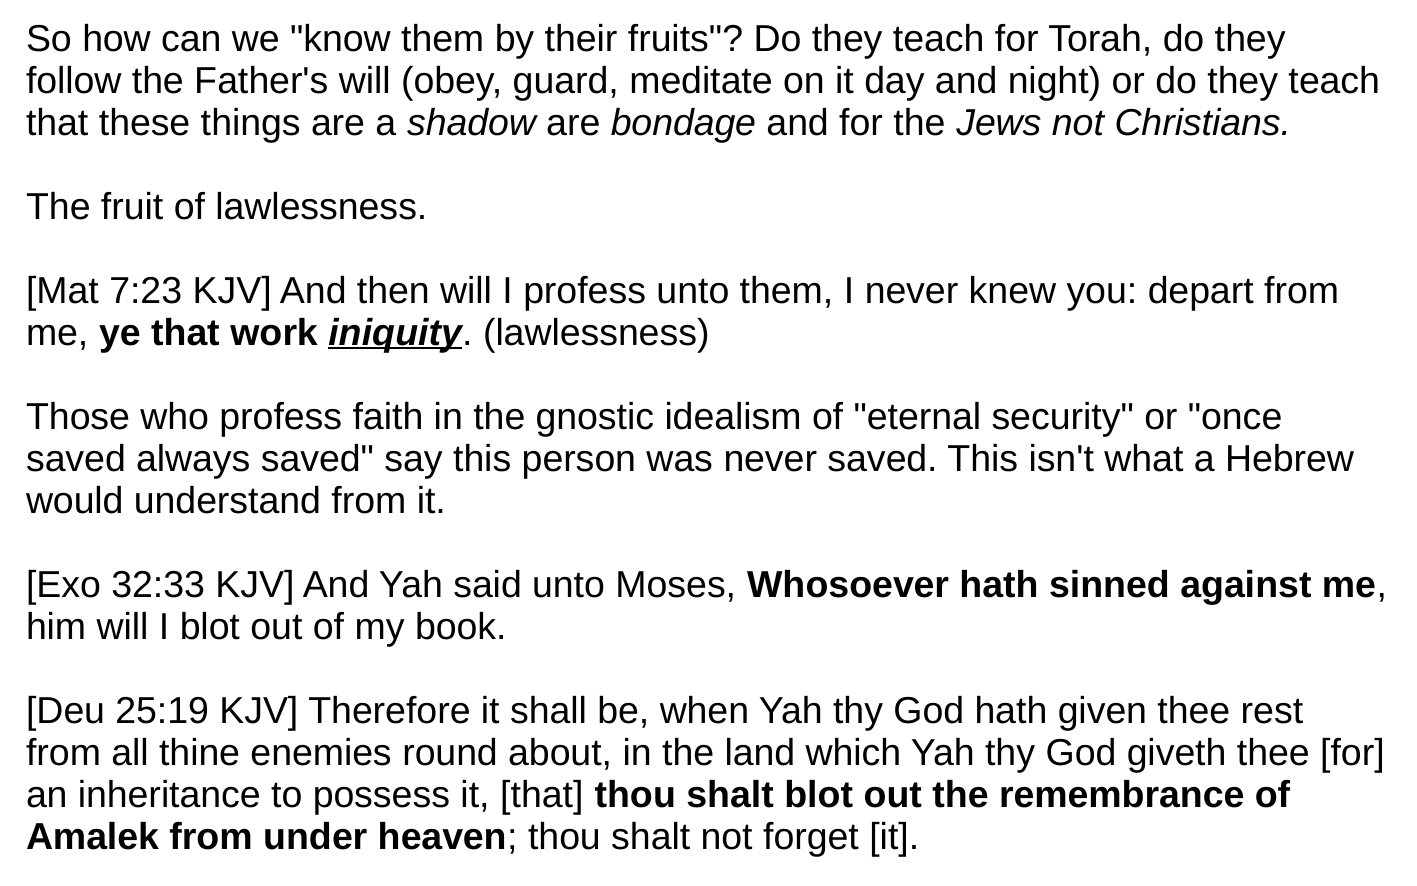

So how can we "know them by their fruits"? Do they teach for Torah, do they follow the Father's will (obey, guard, meditate on it day and night) or do they teach that these things are a shadow are bondage and for the Jews not Christians.
The fruit of lawlessness.
[Mat 7:23 KJV] And then will I profess unto them, I never knew you: depart from me, ye that work iniquity. (lawlessness)
Those who profess faith in the gnostic idealism of "eternal security" or "once saved always saved" say this person was never saved. This isn't what a Hebrew would understand from it.
[Exo 32:33 KJV] And Yah said unto Moses, Whosoever hath sinned against me, him will I blot out of my book.
[Deu 25:19 KJV] Therefore it shall be, when Yah thy God hath given thee rest from all thine enemies round about, in the land which Yah thy God giveth thee [for] an inheritance to possess it, [that] thou shalt blot out the remembrance of Amalek from under heaven; thou shalt not forget [it].
[Deu 29:20 KJV] Yah will not spare him, but then the anger of Yah and his jealousy shall smoke against that man, and all the curses that are written in this book shall lie upon him, and Yah shall blot out his name from under heaven.
[Eze 18:24 KJV] But when the righteous turneth away from his righteousness, and committeth iniquity, [and] doeth according to all the abominations that the wicked [man] doeth, shall he live? All his righteousness that he hath done shall not be mentioned: in his trespass that he hath trespassed, and in his sin that he hath sinned, in them shall he die.